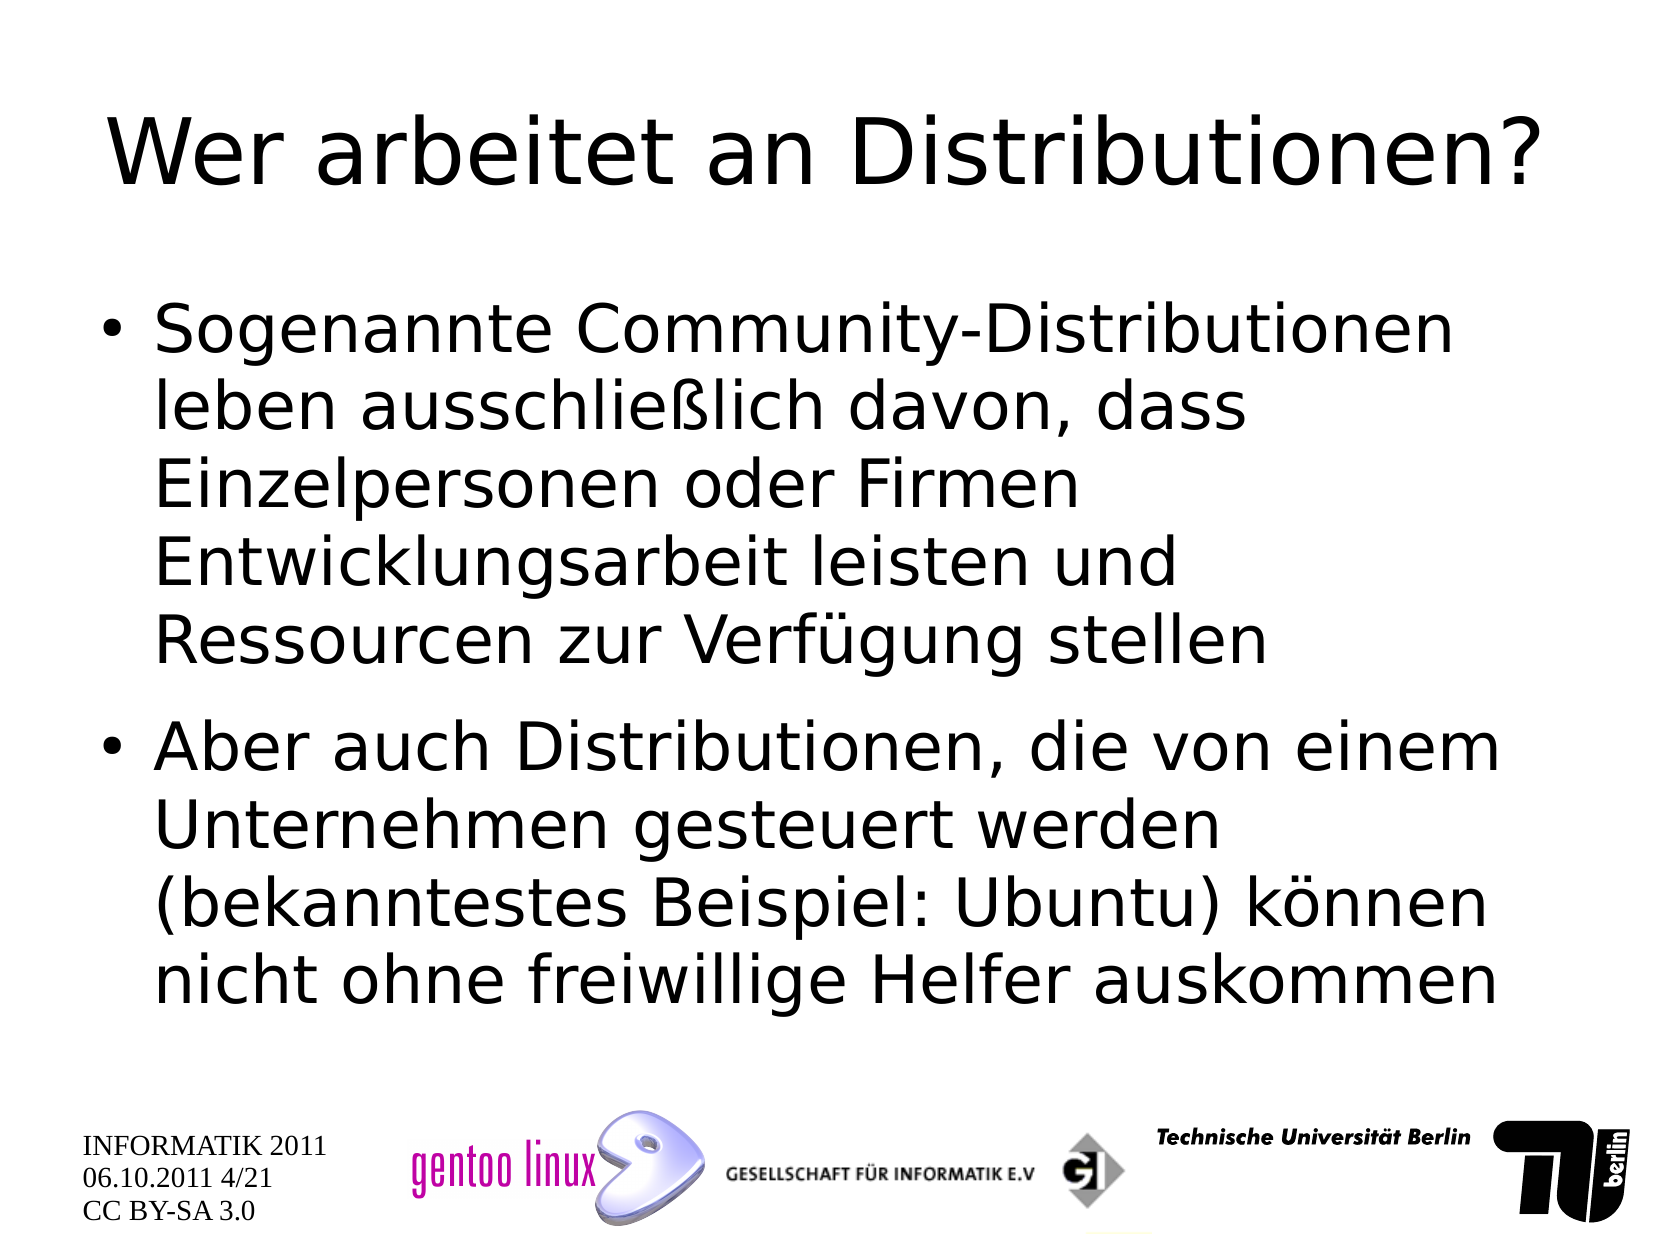

# Wer arbeitet an Distributionen?
Sogenannte Community-Distributionen leben ausschließlich davon, dass Einzelpersonen oder Firmen Entwicklungsarbeit leisten und Ressourcen zur Verfügung stellen
Aber auch Distributionen, die von einem Unternehmen gesteuert werden (bekanntestes Beispiel: Ubuntu) können nicht ohne freiwillige Helfer auskommen